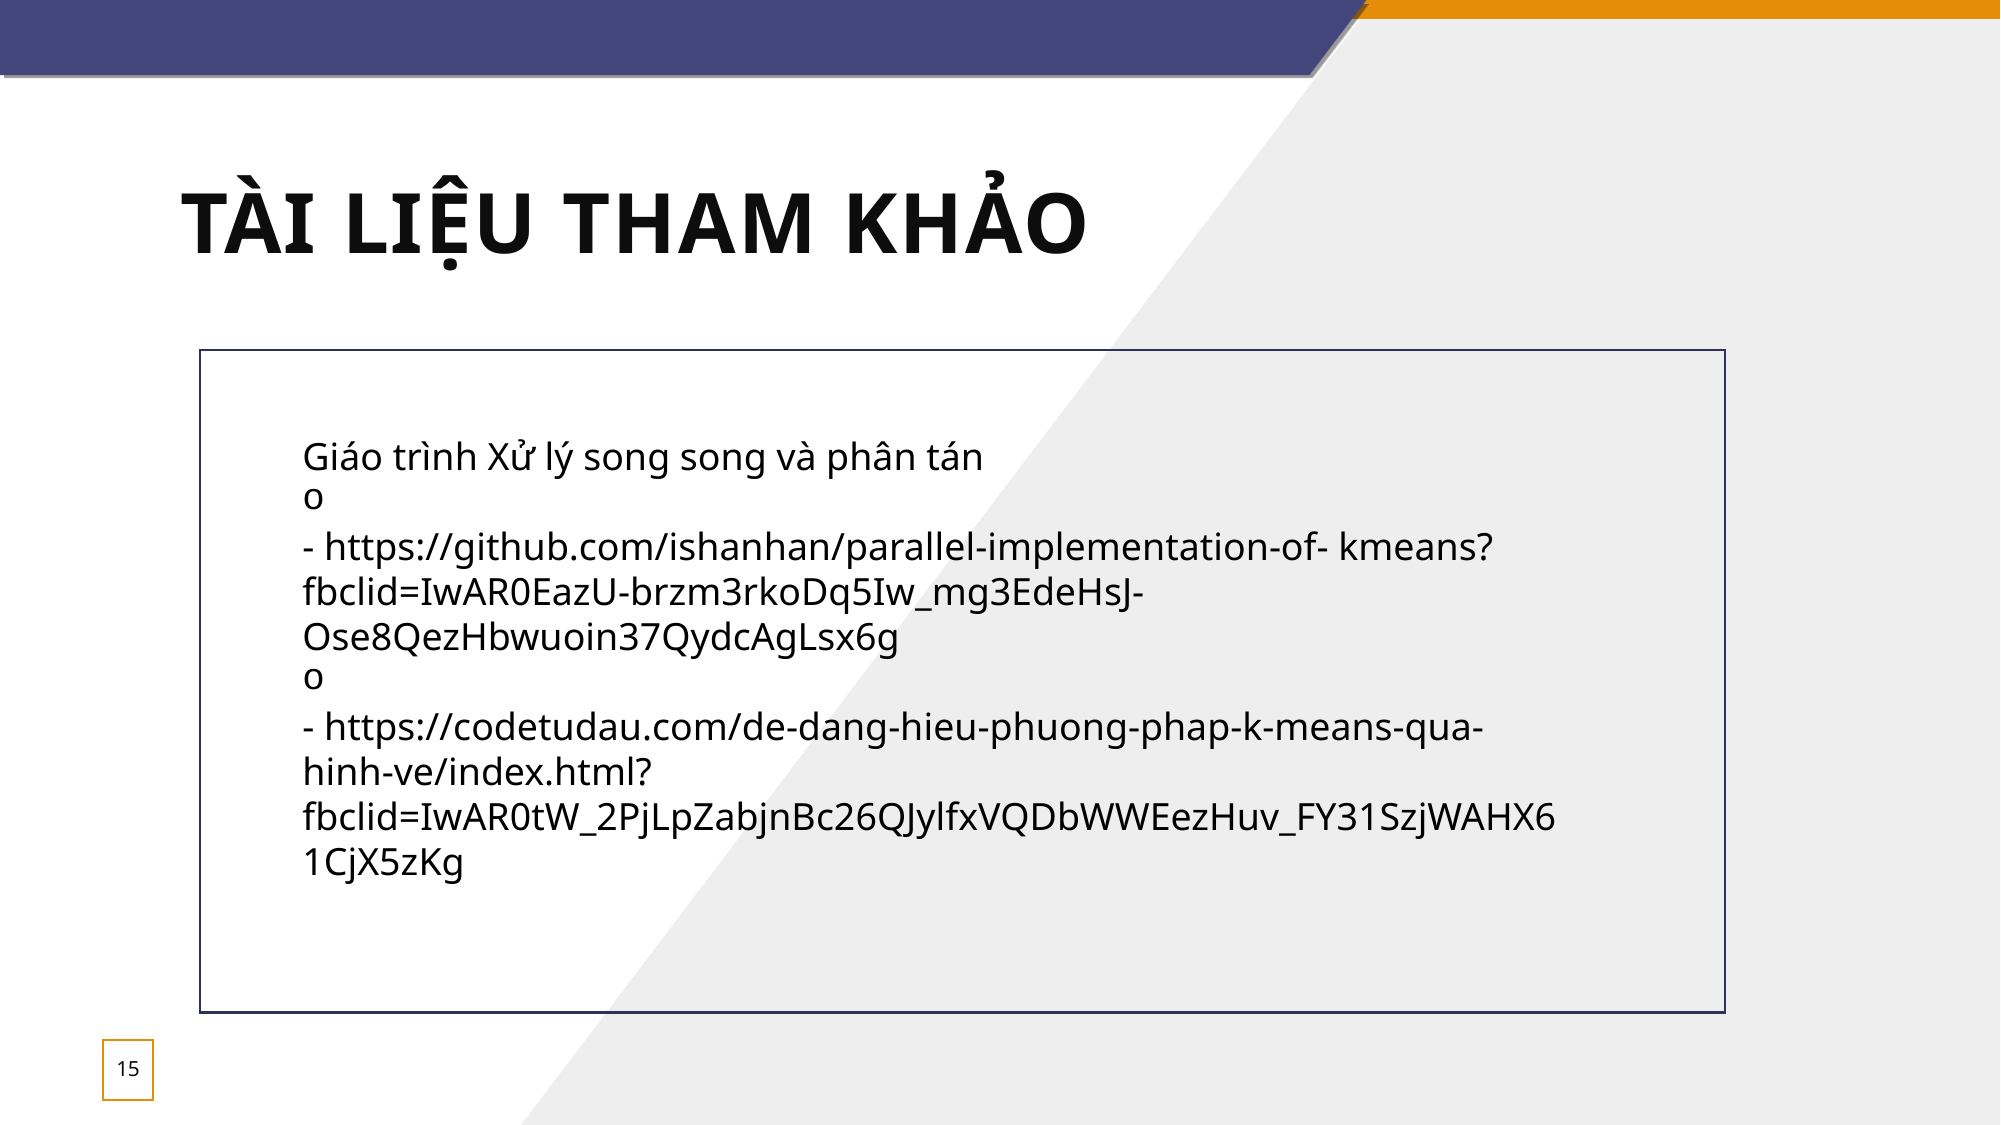

# Tài liệu tham khảo
Giáo trình Xử lý song song và phân tán
- https://github.com/ishanhan/parallel-implementation-of- kmeans?fbclid=IwAR0EazU-brzm3rkoDq5Iw_mg3EdeHsJ-Ose8QezHbwuoin37QydcAgLsx6g
- https://codetudau.com/de-dang-hieu-phuong-phap-k-means-qua-hinh-ve/index.html?fbclid=IwAR0tW_2PjLpZabjnBc26QJylfxVQDbWWEezHuv_FY31SzjWAHX61CjX5zKg